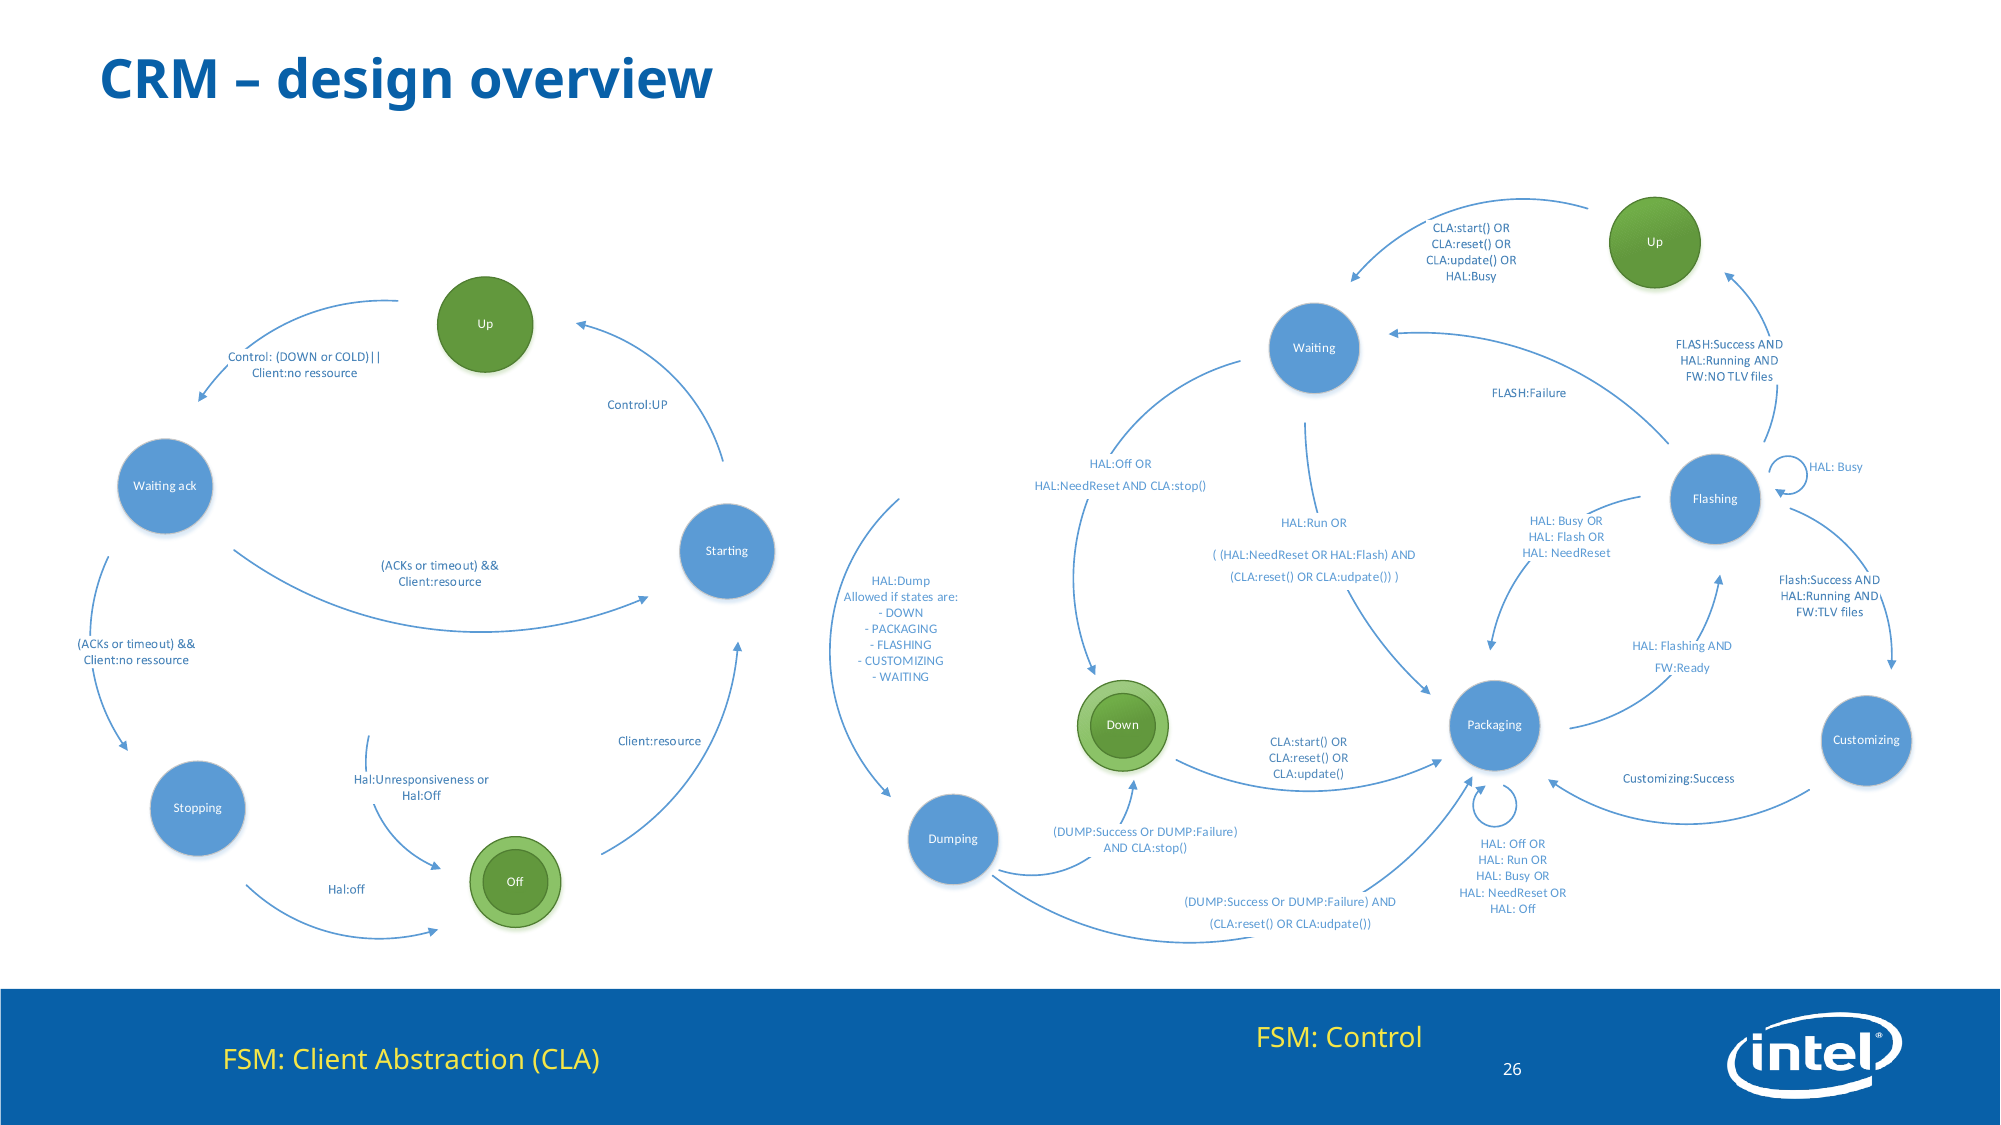

# CRM – design overview
FSM: Control
FSM: Client Abstraction (CLA)